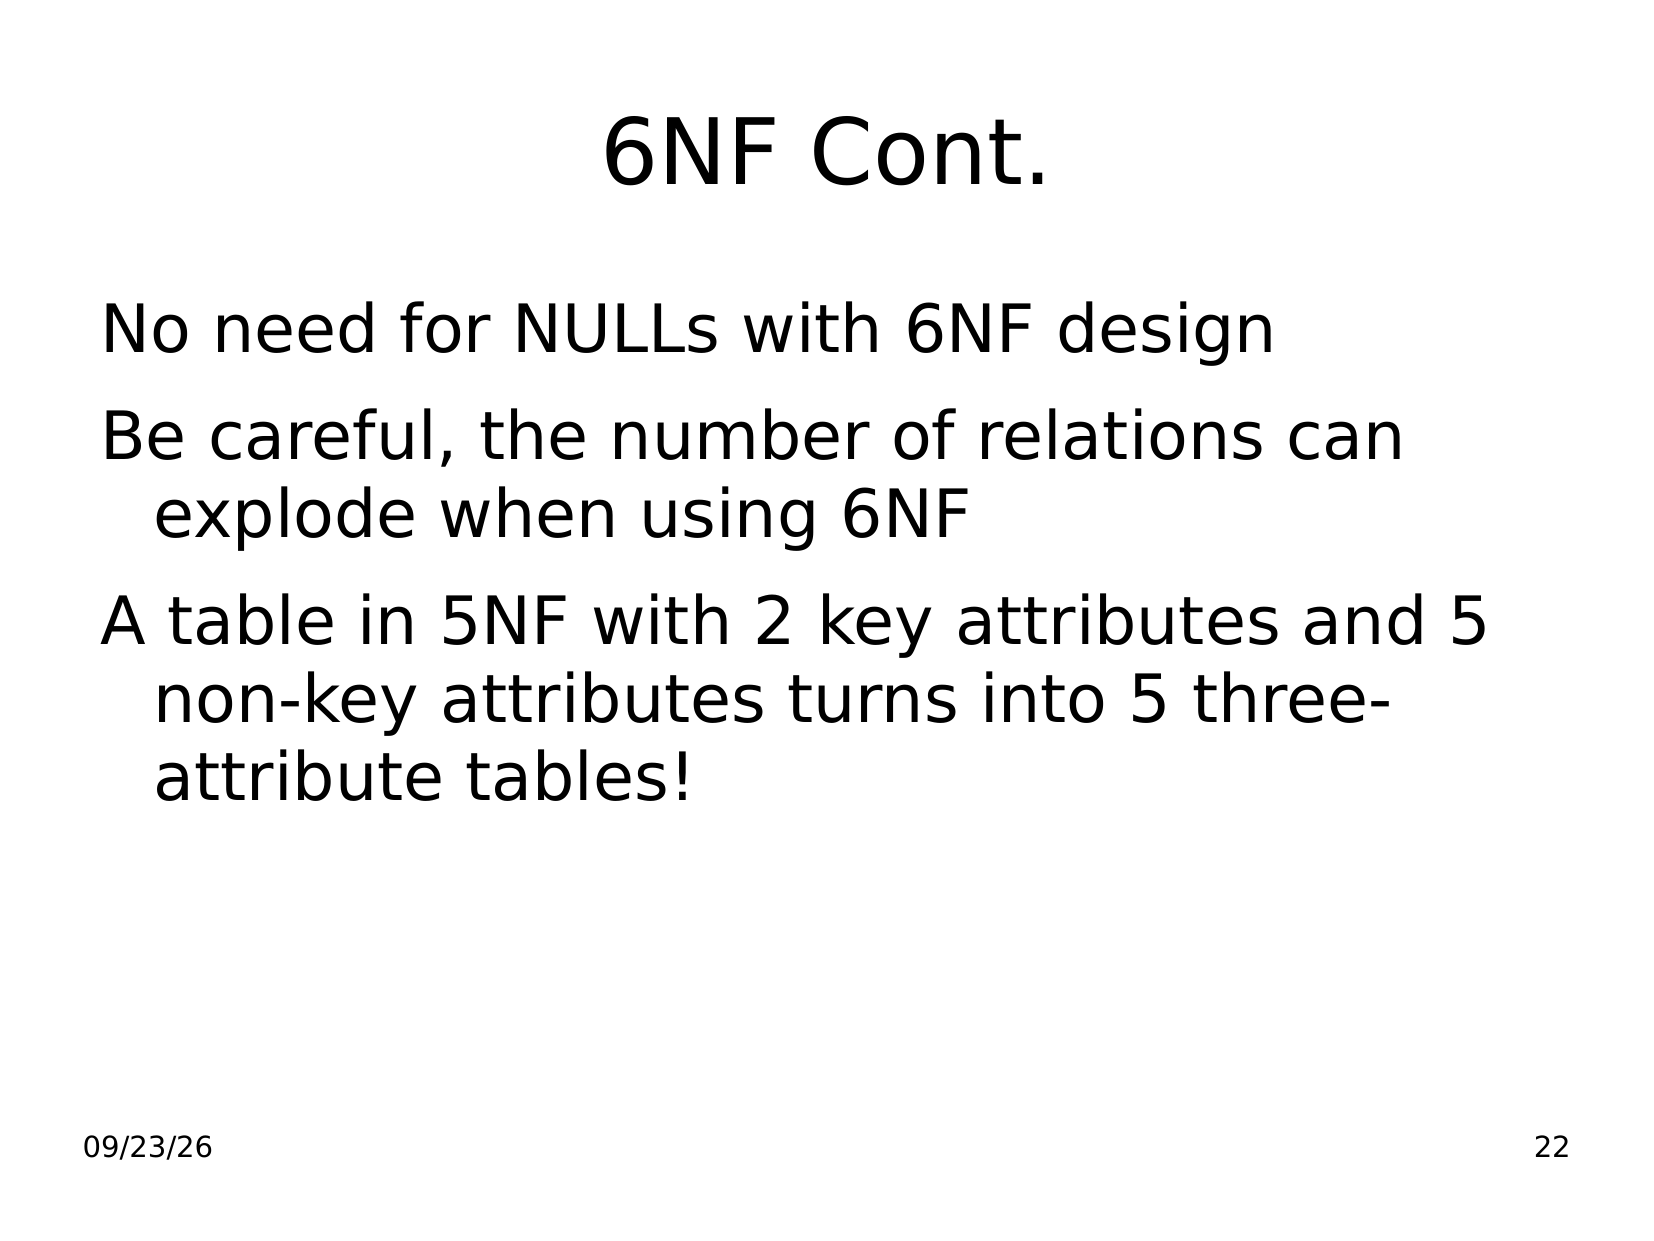

# 6NF Cont.
No need for NULLs with 6NF design
Be careful, the number of relations can explode when using 6NF
A table in 5NF with 2 key attributes and 5 non-key attributes turns into 5 three-attribute tables!
22